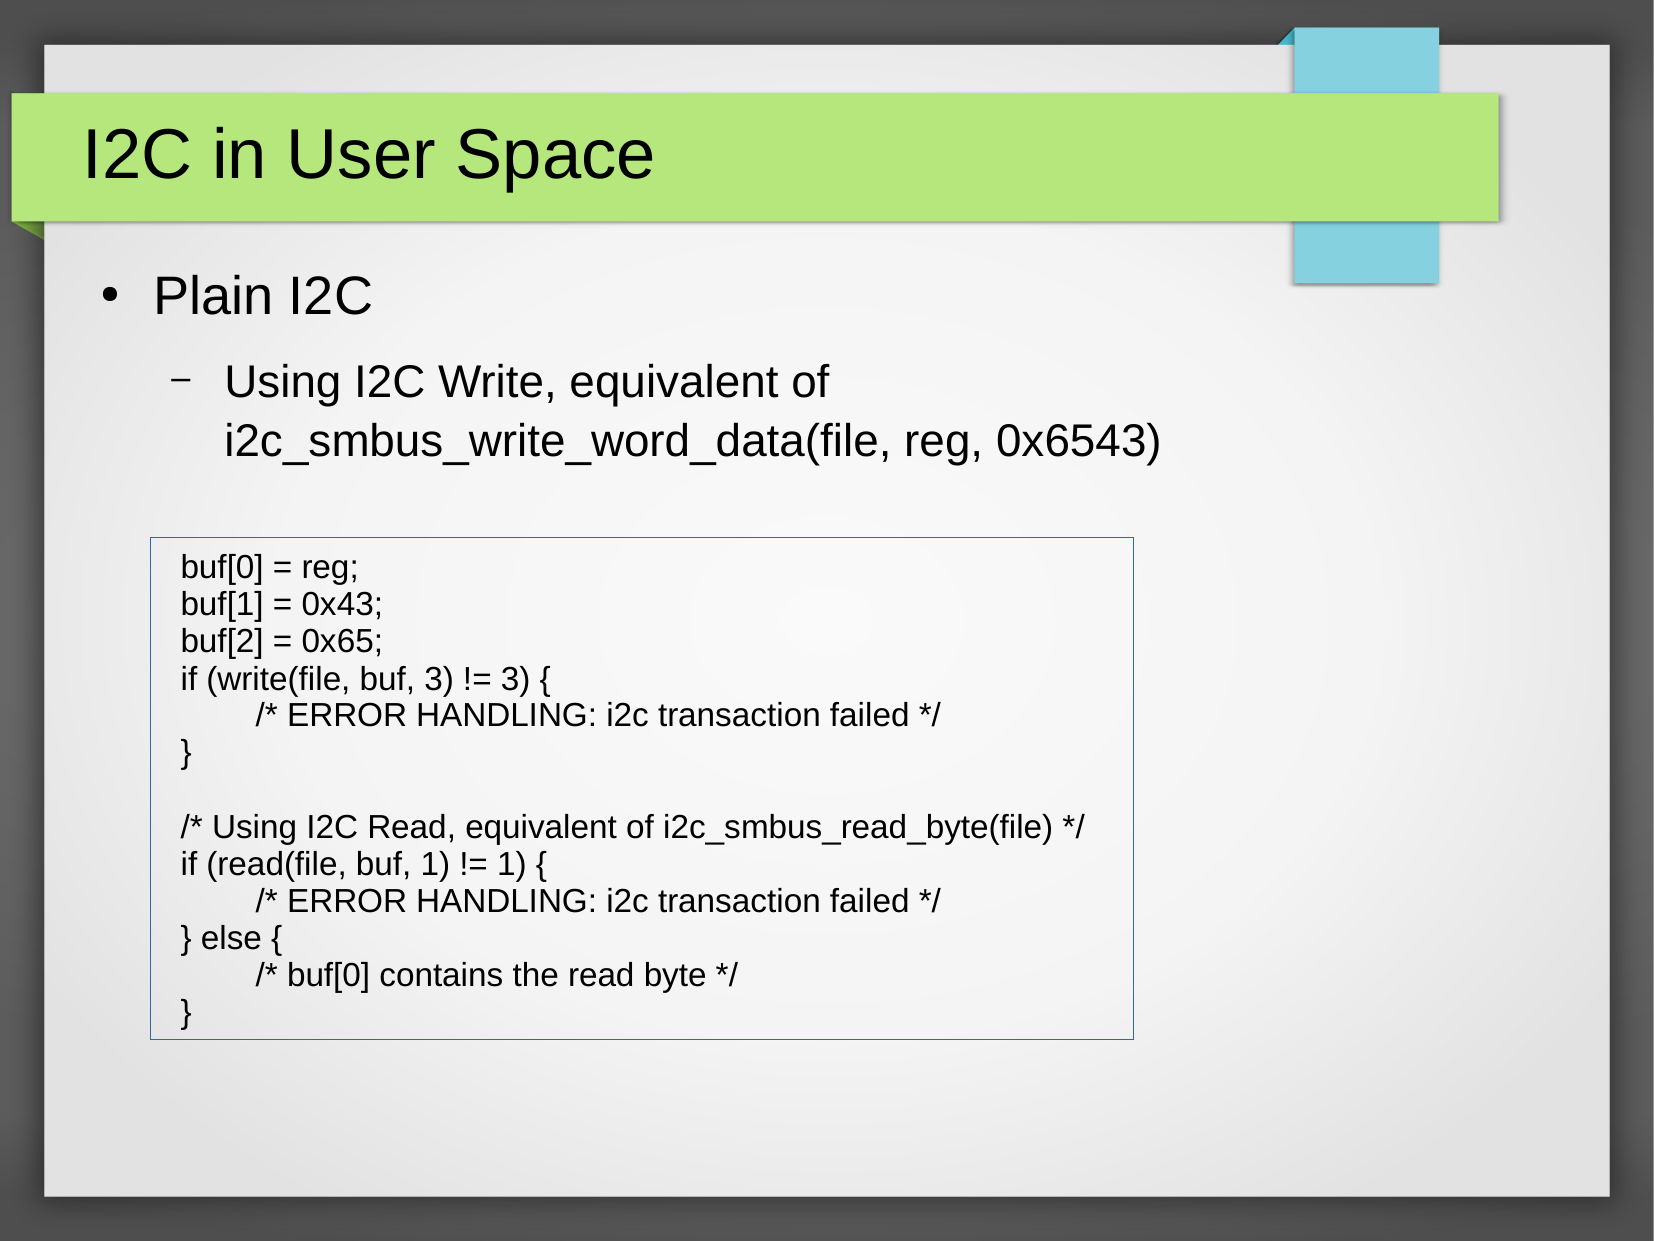

# I2C in User Space
Plain I2C
Using I2C Write, equivalent of
i2c_smbus_write_word_data(file, reg, 0x6543)
	buf[0] = reg;
	buf[1] = 0x43;
	buf[2] = 0x65;
	if (write(file, buf, 3) != 3) {
		/* ERROR HANDLING: i2c transaction failed */
	}
	/* Using I2C Read, equivalent of i2c_smbus_read_byte(file) */
	if (read(file, buf, 1) != 1) {
		/* ERROR HANDLING: i2c transaction failed */
	} else {
		/* buf[0] contains the read byte */
	}